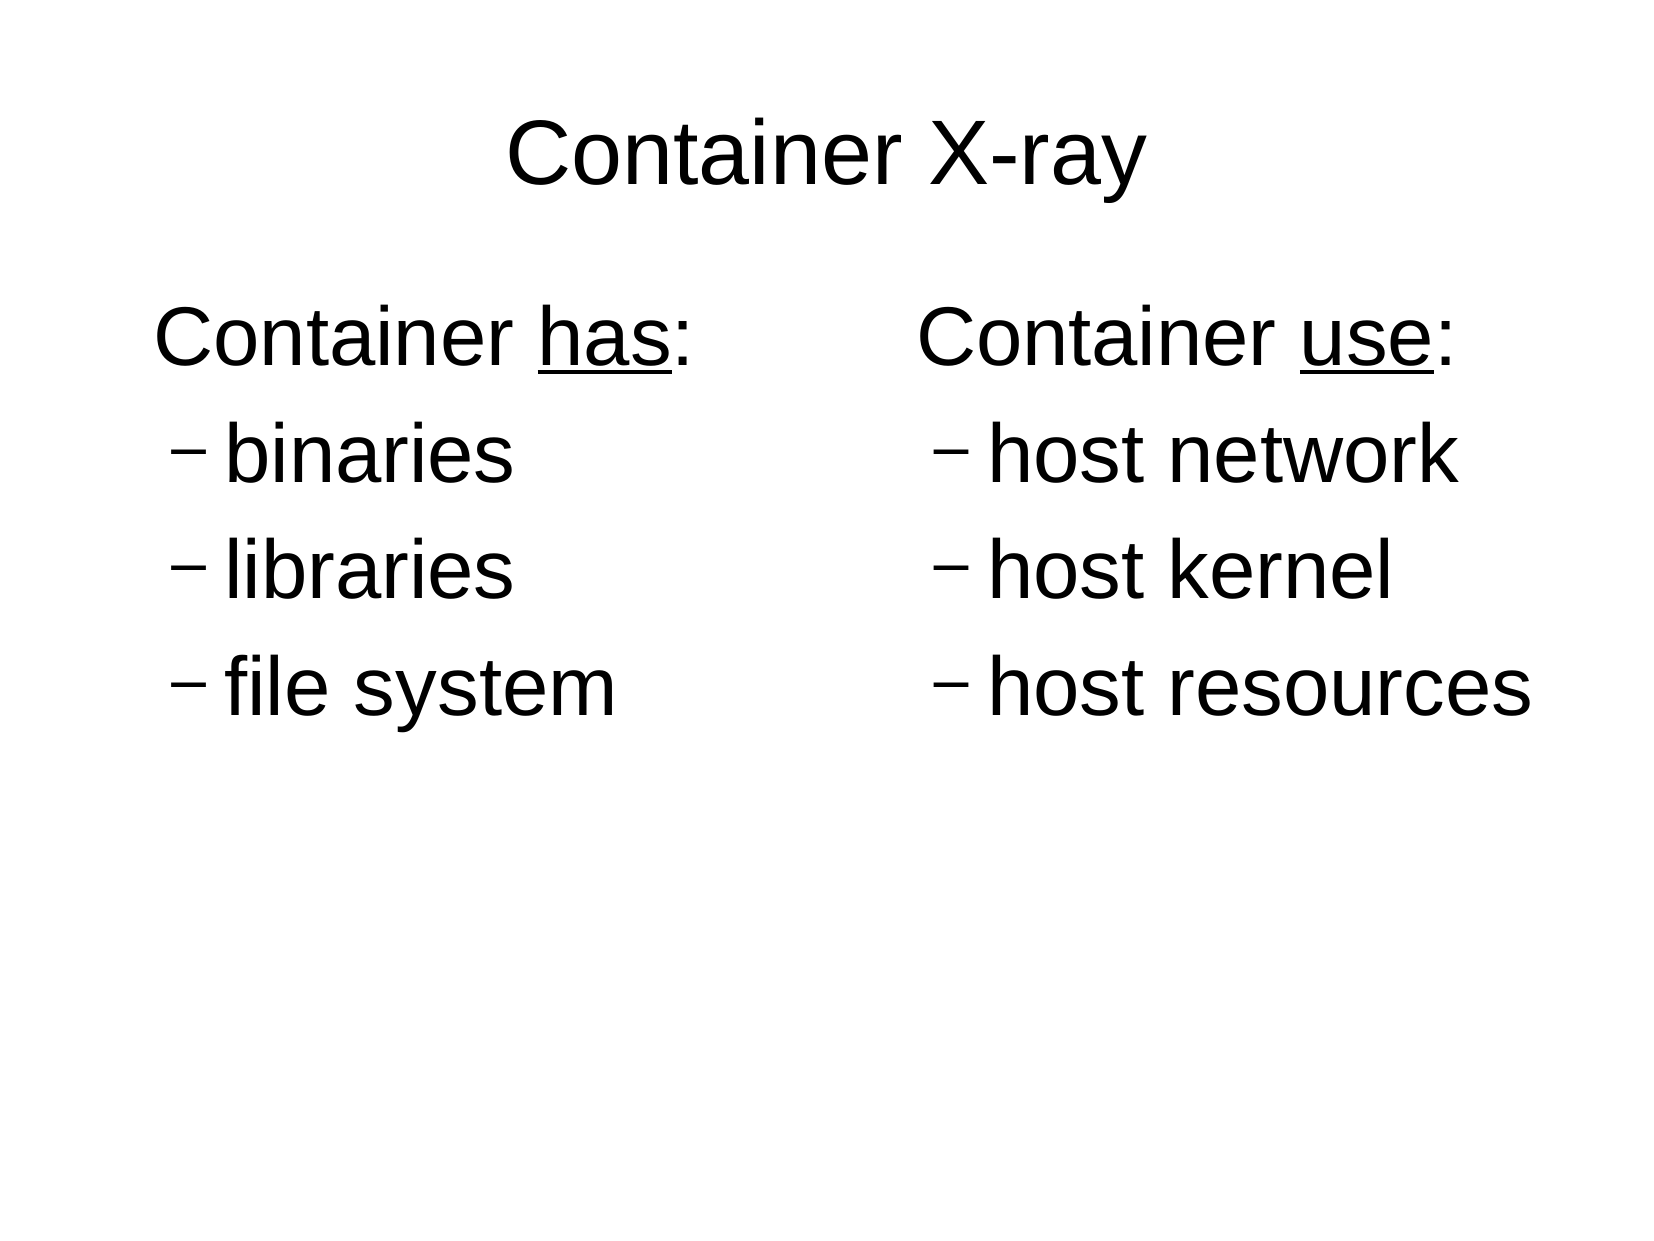

# Container X-ray
Container has:
binaries
libraries
file system
Container use:
host network
host kernel
host resources